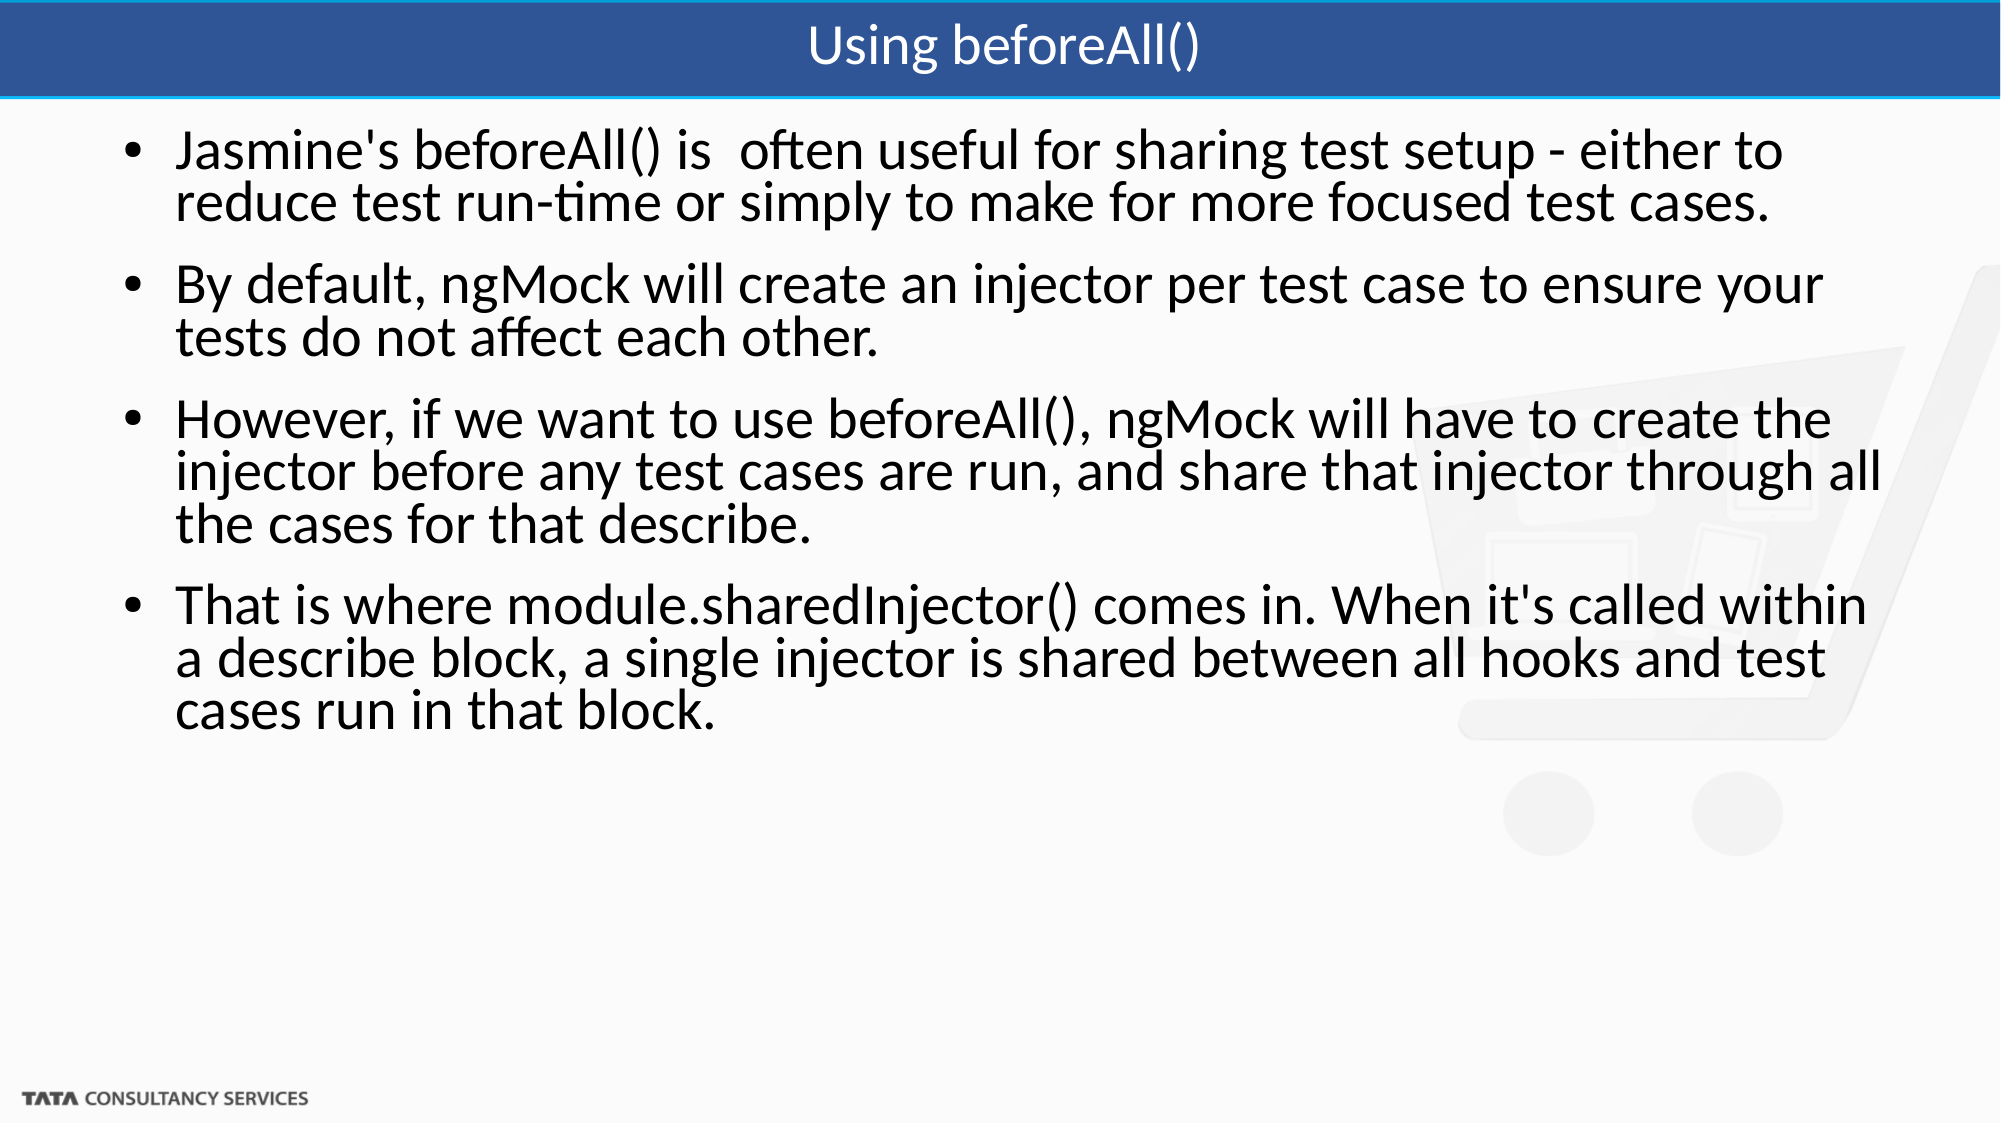

# Using beforeAll()
Jasmine's beforeAll() is often useful for sharing test setup - either to reduce test run-time or simply to make for more focused test cases.
By default, ngMock will create an injector per test case to ensure your tests do not affect each other.
However, if we want to use beforeAll(), ngMock will have to create the injector before any test cases are run, and share that injector through all the cases for that describe.
That is where module.sharedInjector() comes in. When it's called within a describe block, a single injector is shared between all hooks and test cases run in that block.